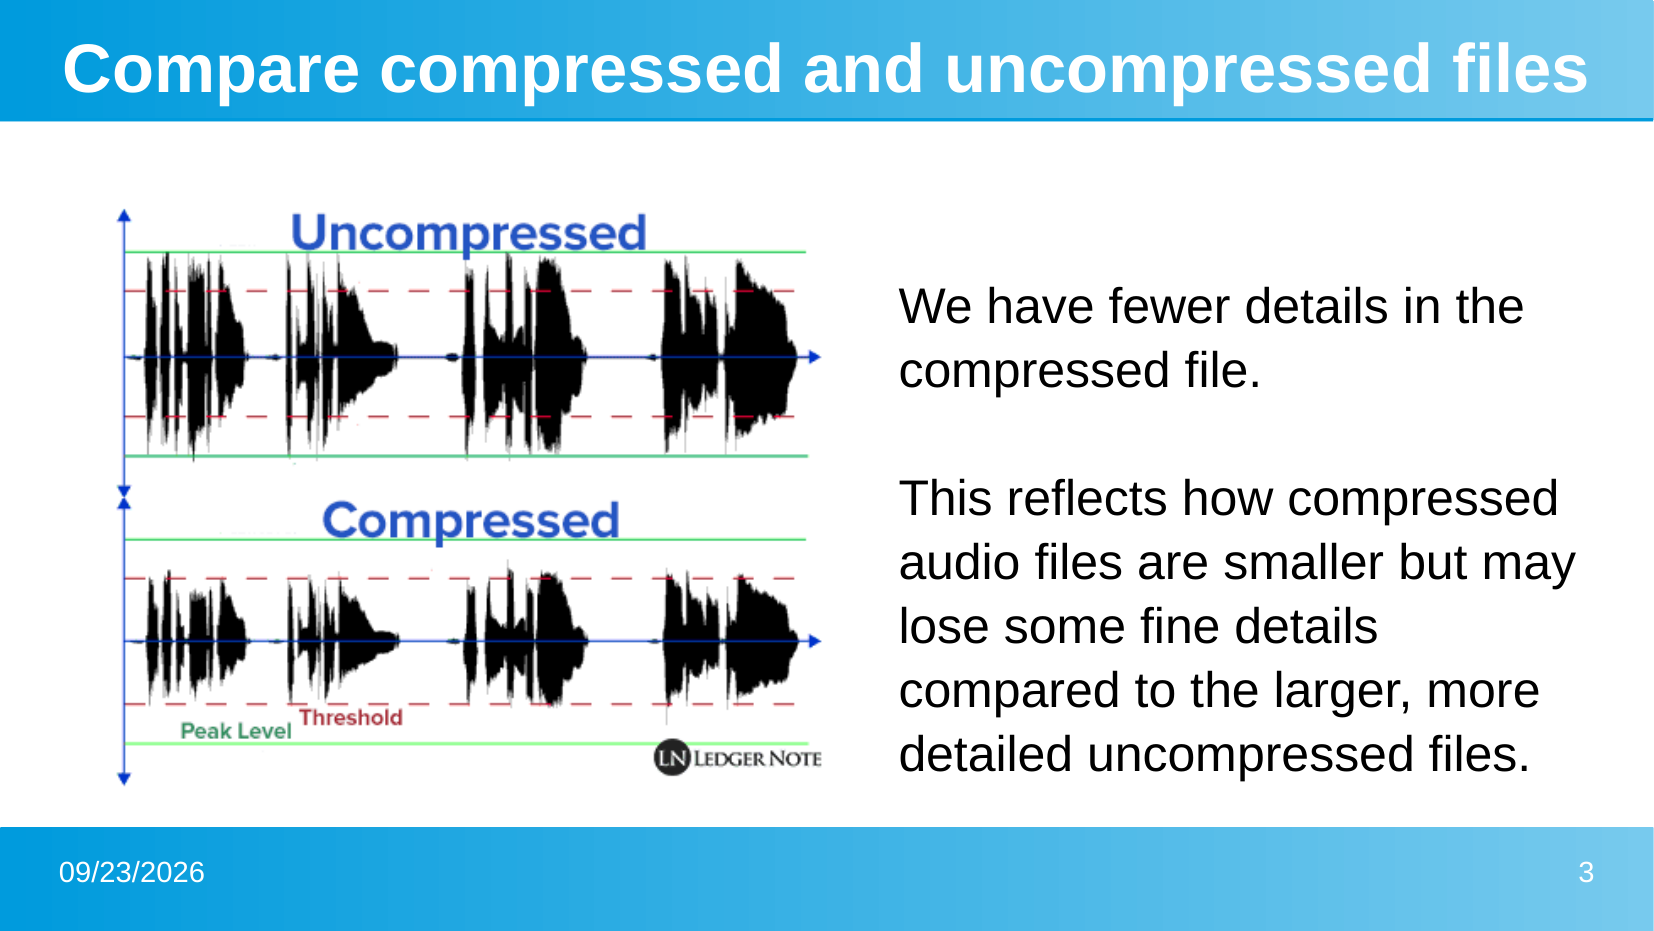

# Compare compressed and uncompressed files
We have fewer details in the compressed file.
This reflects how compressed audio files are smaller but may lose some fine details compared to the larger, more detailed uncompressed files.
3